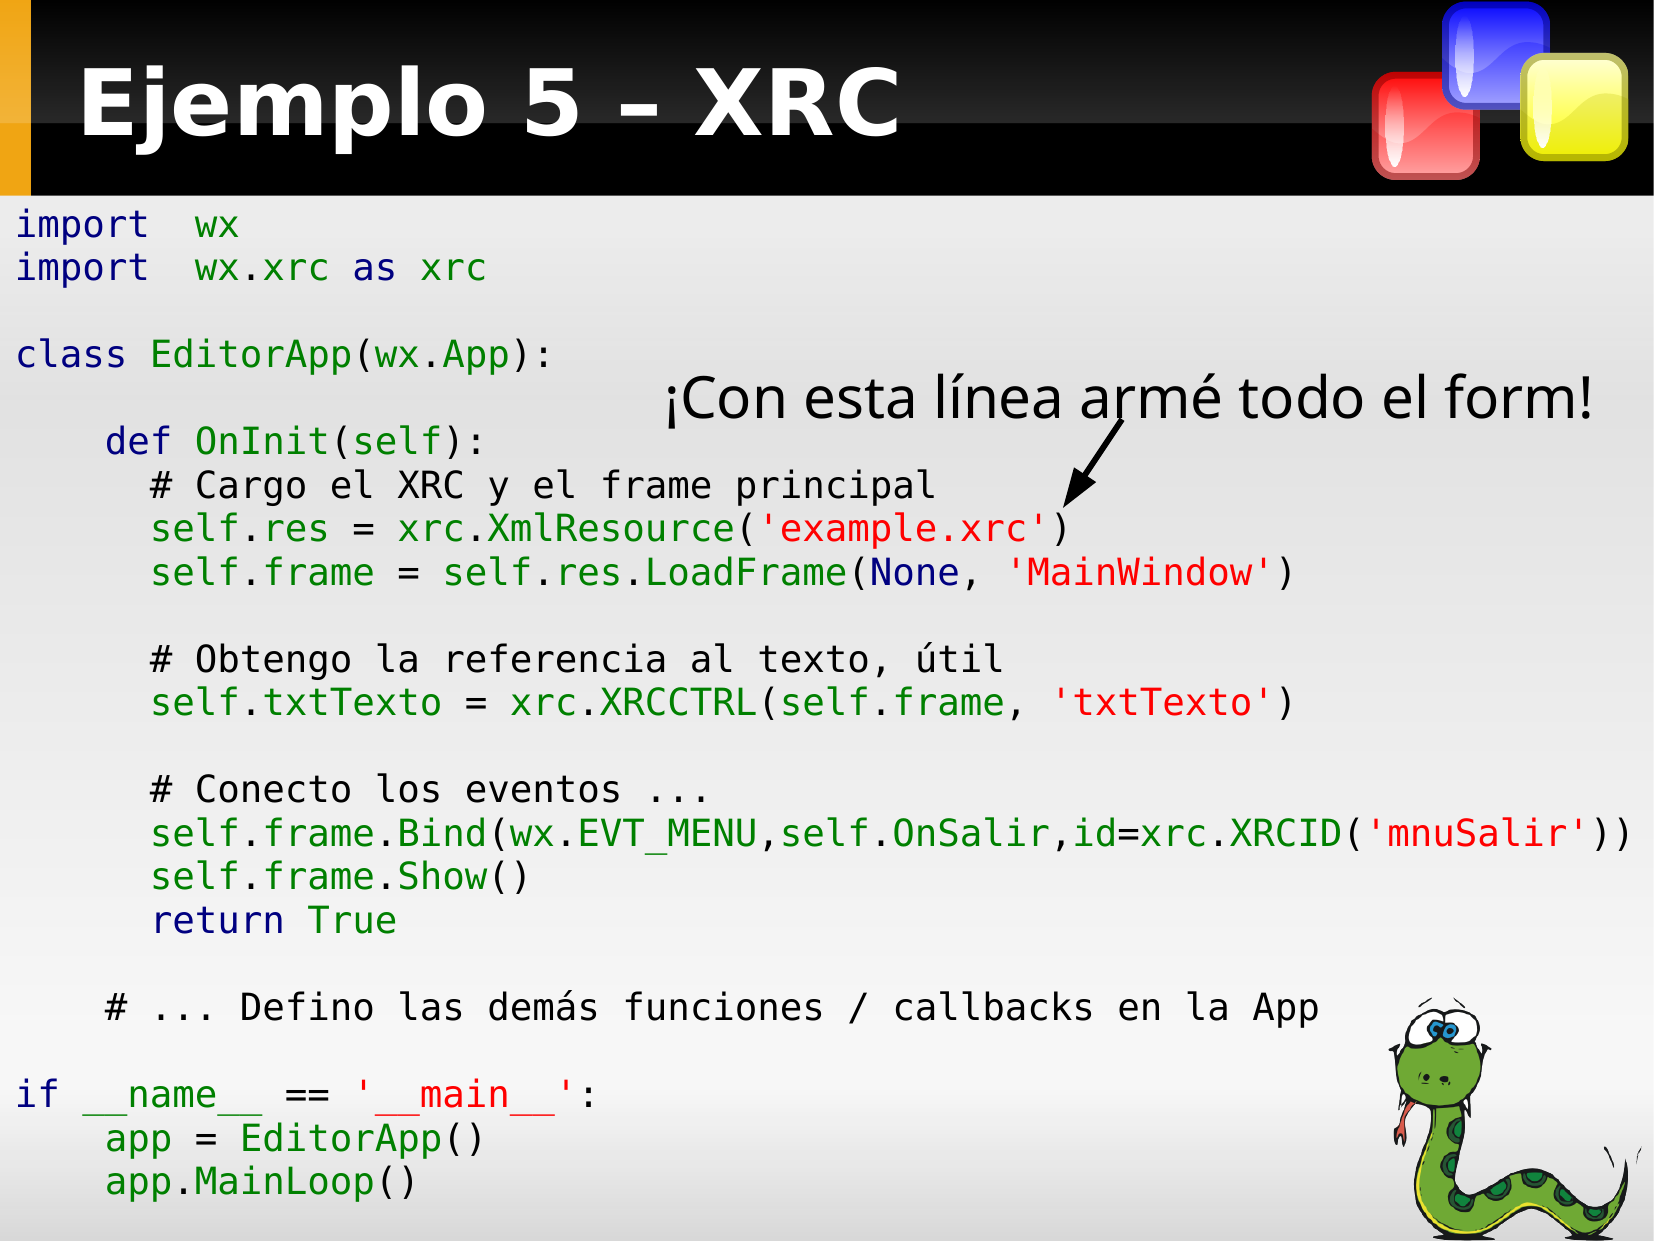

# Ejemplo 5 – XRC
import wx
import wx.xrc as xrc
class EditorApp(wx.App):
 def OnInit(self):
 # Cargo el XRC y el frame principal
 self.res = xrc.XmlResource('example.xrc')
 self.frame = self.res.LoadFrame(None, 'MainWindow')
 # Obtengo la referencia al texto, útil
 self.txtTexto = xrc.XRCCTRL(self.frame, 'txtTexto')
 # Conecto los eventos ...
 self.frame.Bind(wx.EVT_MENU,self.OnSalir,id=xrc.XRCID('mnuSalir'))
 self.frame.Show()
 return True
 # ... Defino las demás funciones / callbacks en la App
if __name__ == '__main__':
 app = EditorApp()
 app.MainLoop()
¡Con esta línea armé todo el form!